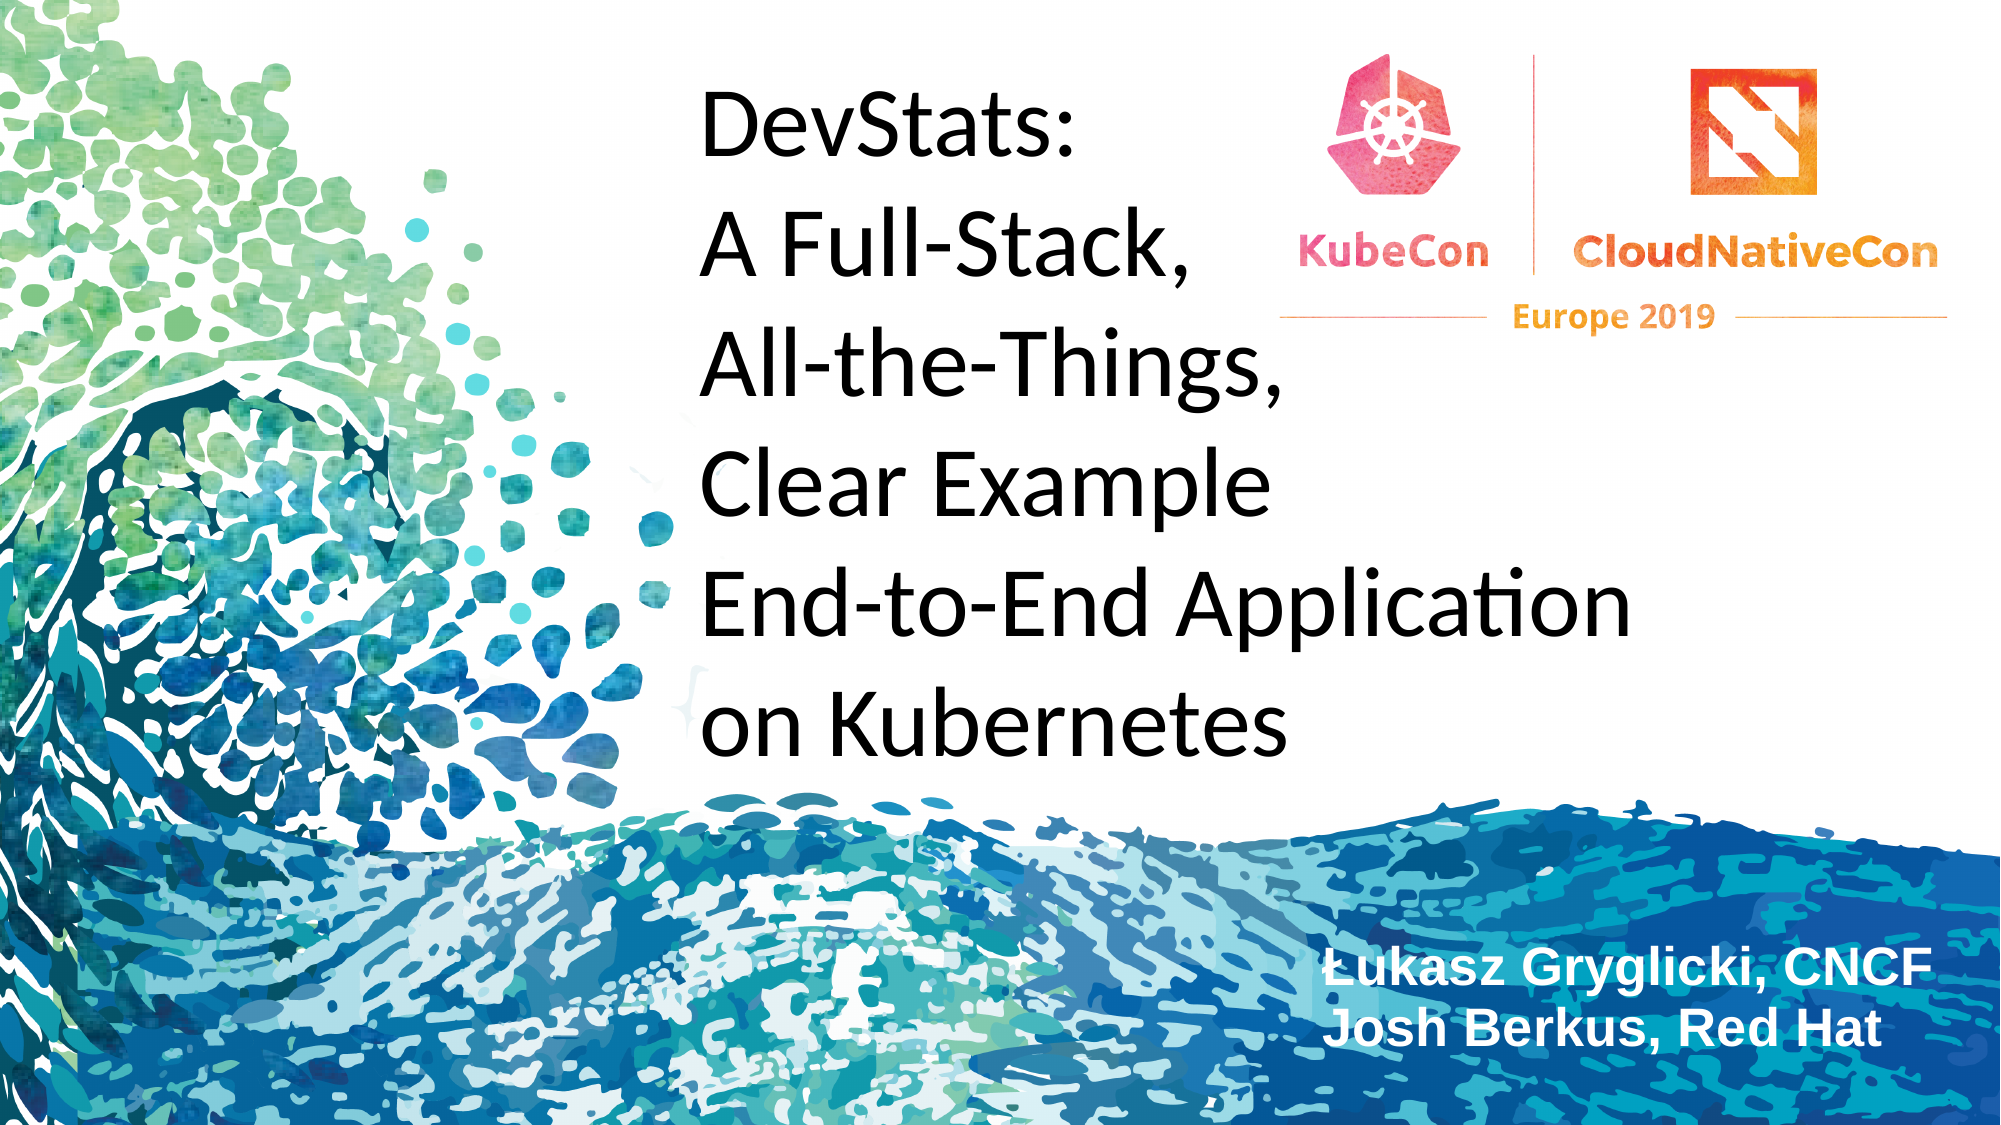

# DevStats: A Full-Stack, All-the-Things, Clear Example End-to-End Application on Kubernetes
Łukasz Gryglicki, CNCF
Josh Berkus, Red Hat